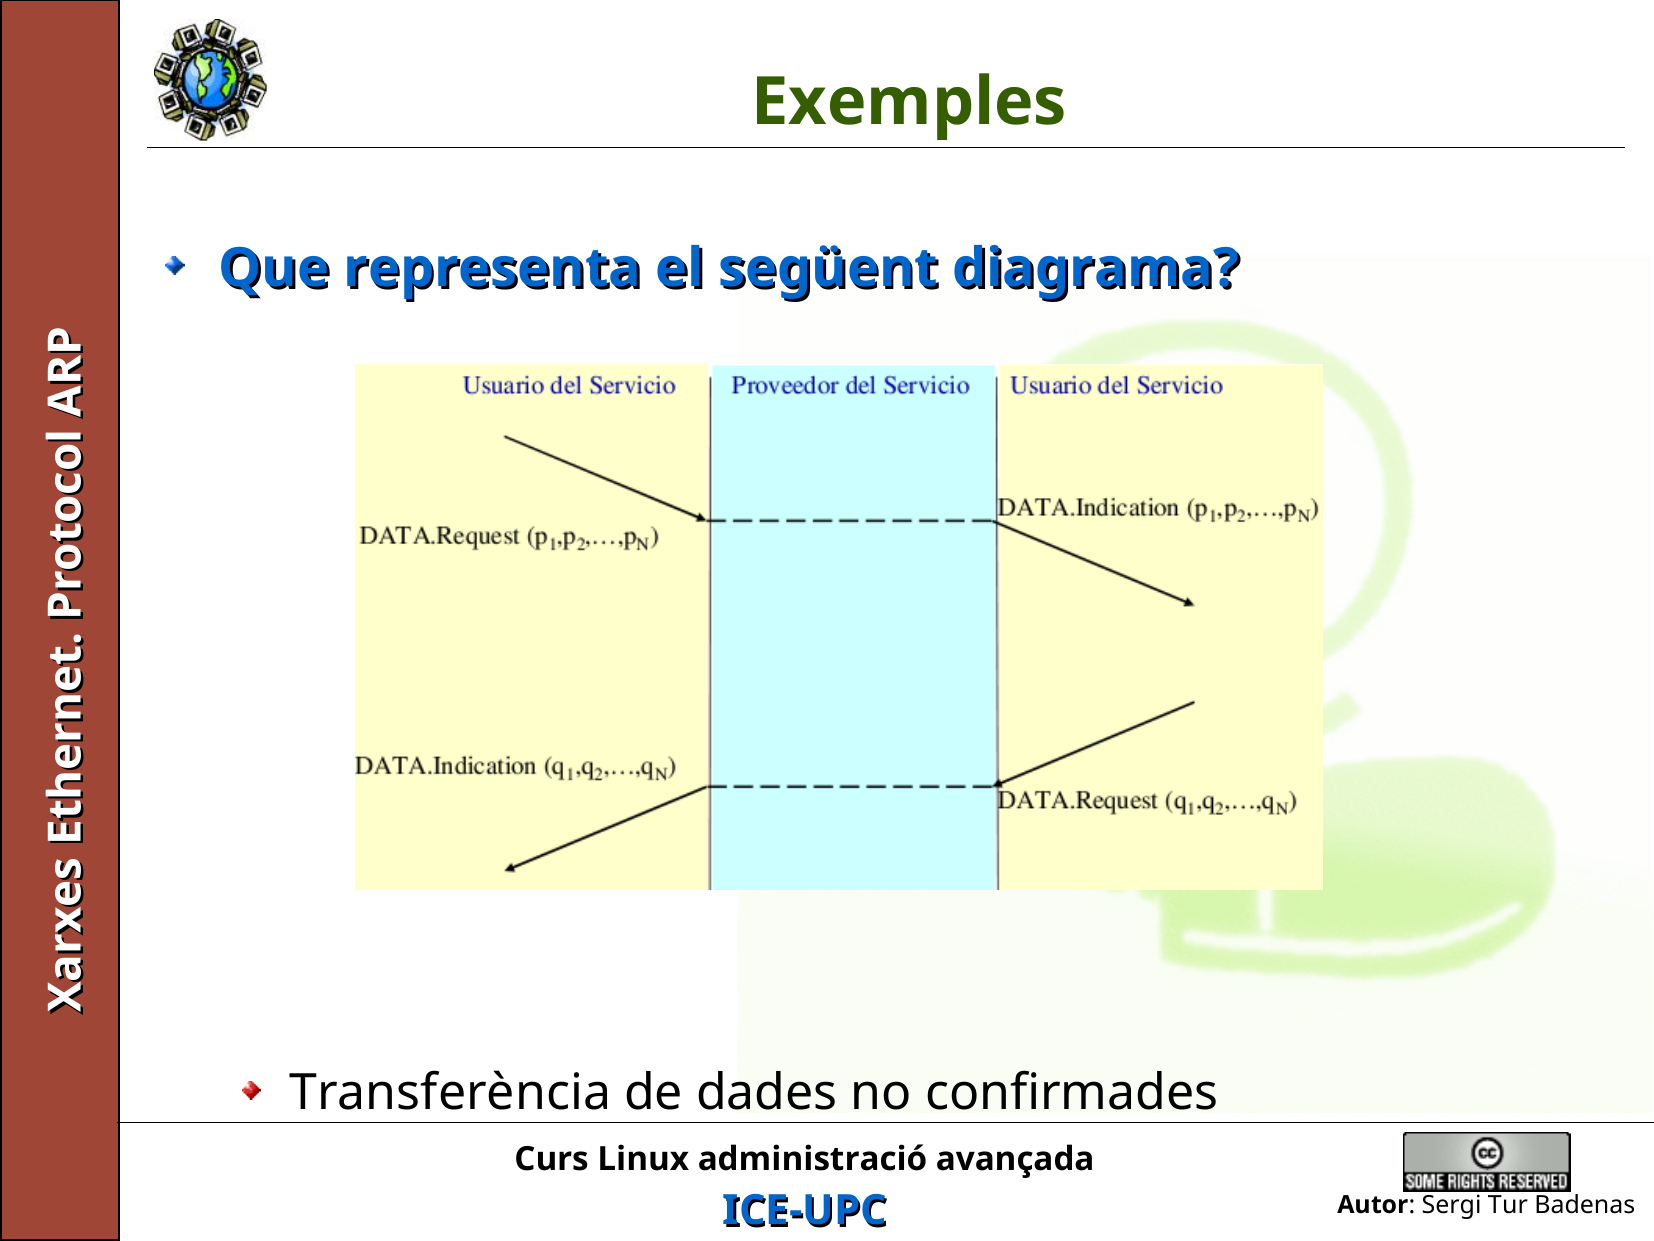

# Exemples
Que representa el següent diagrama?
Transferència de dades no confirmades